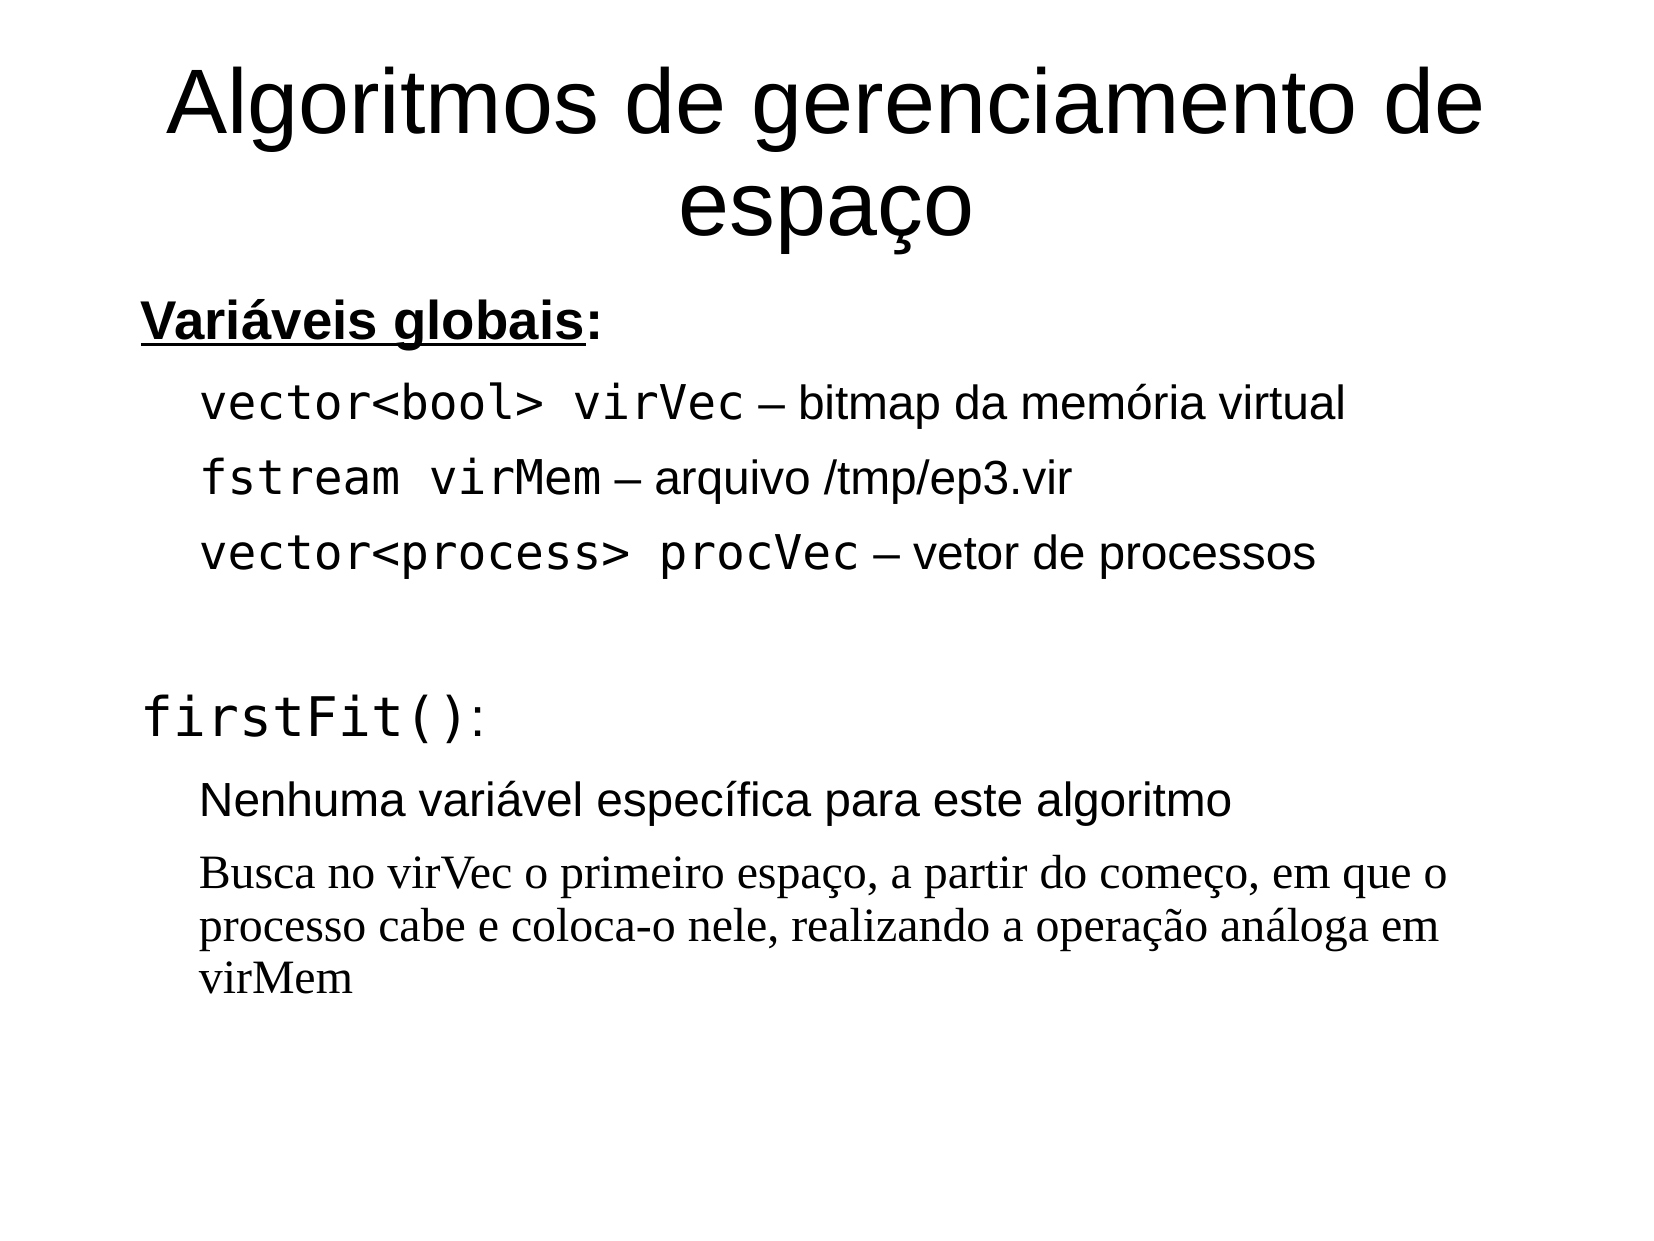

# Algoritmos de gerenciamento de espaço
Variáveis globais:
vector<bool> virVec – bitmap da memória virtual
fstream virMem – arquivo /tmp/ep3.vir
vector<process> procVec – vetor de processos
firstFit():
Nenhuma variável específica para este algoritmo
Busca no virVec o primeiro espaço, a partir do começo, em que o processo cabe e coloca-o nele, realizando a operação análoga em virMem